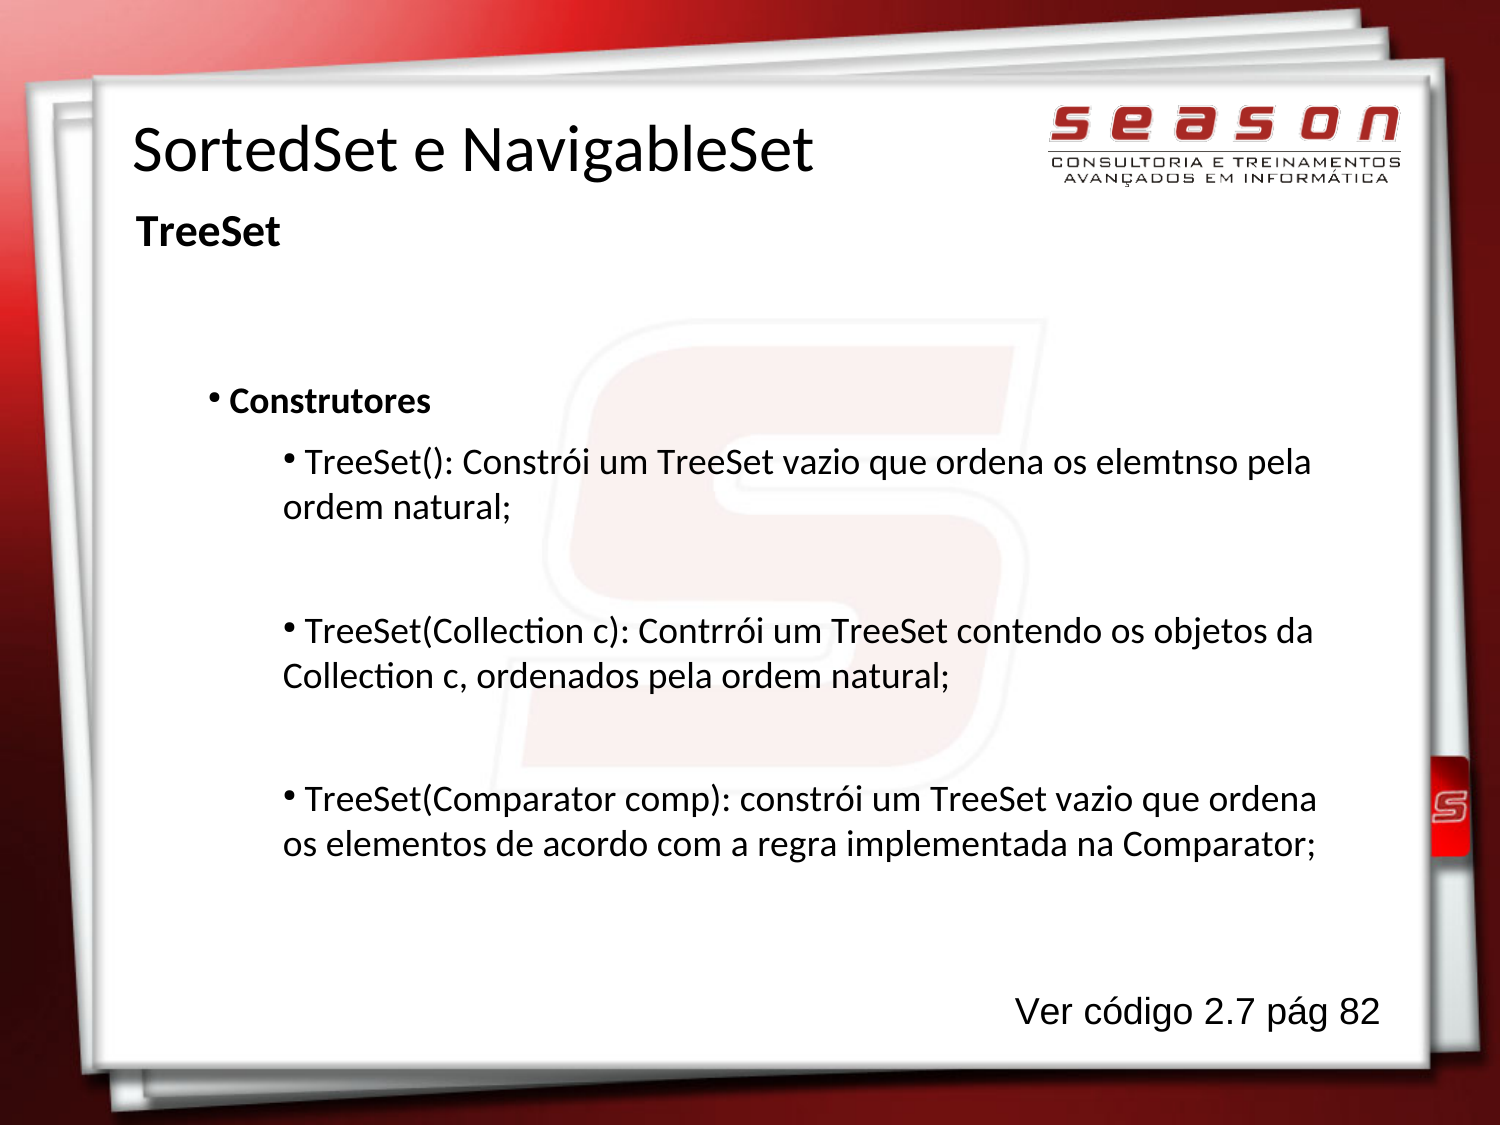

# SortedSet e NavigableSet
TreeSet
 Construtores
 TreeSet(): Constrói um TreeSet vazio que ordena os elemtnso pela ordem natural;
 TreeSet(Collection c): Contrrói um TreeSet contendo os objetos da Collection c, ordenados pela ordem natural;
 TreeSet(Comparator comp): constrói um TreeSet vazio que ordena os elementos de acordo com a regra implementada na Comparator;
Ver código 2.7 pág 82